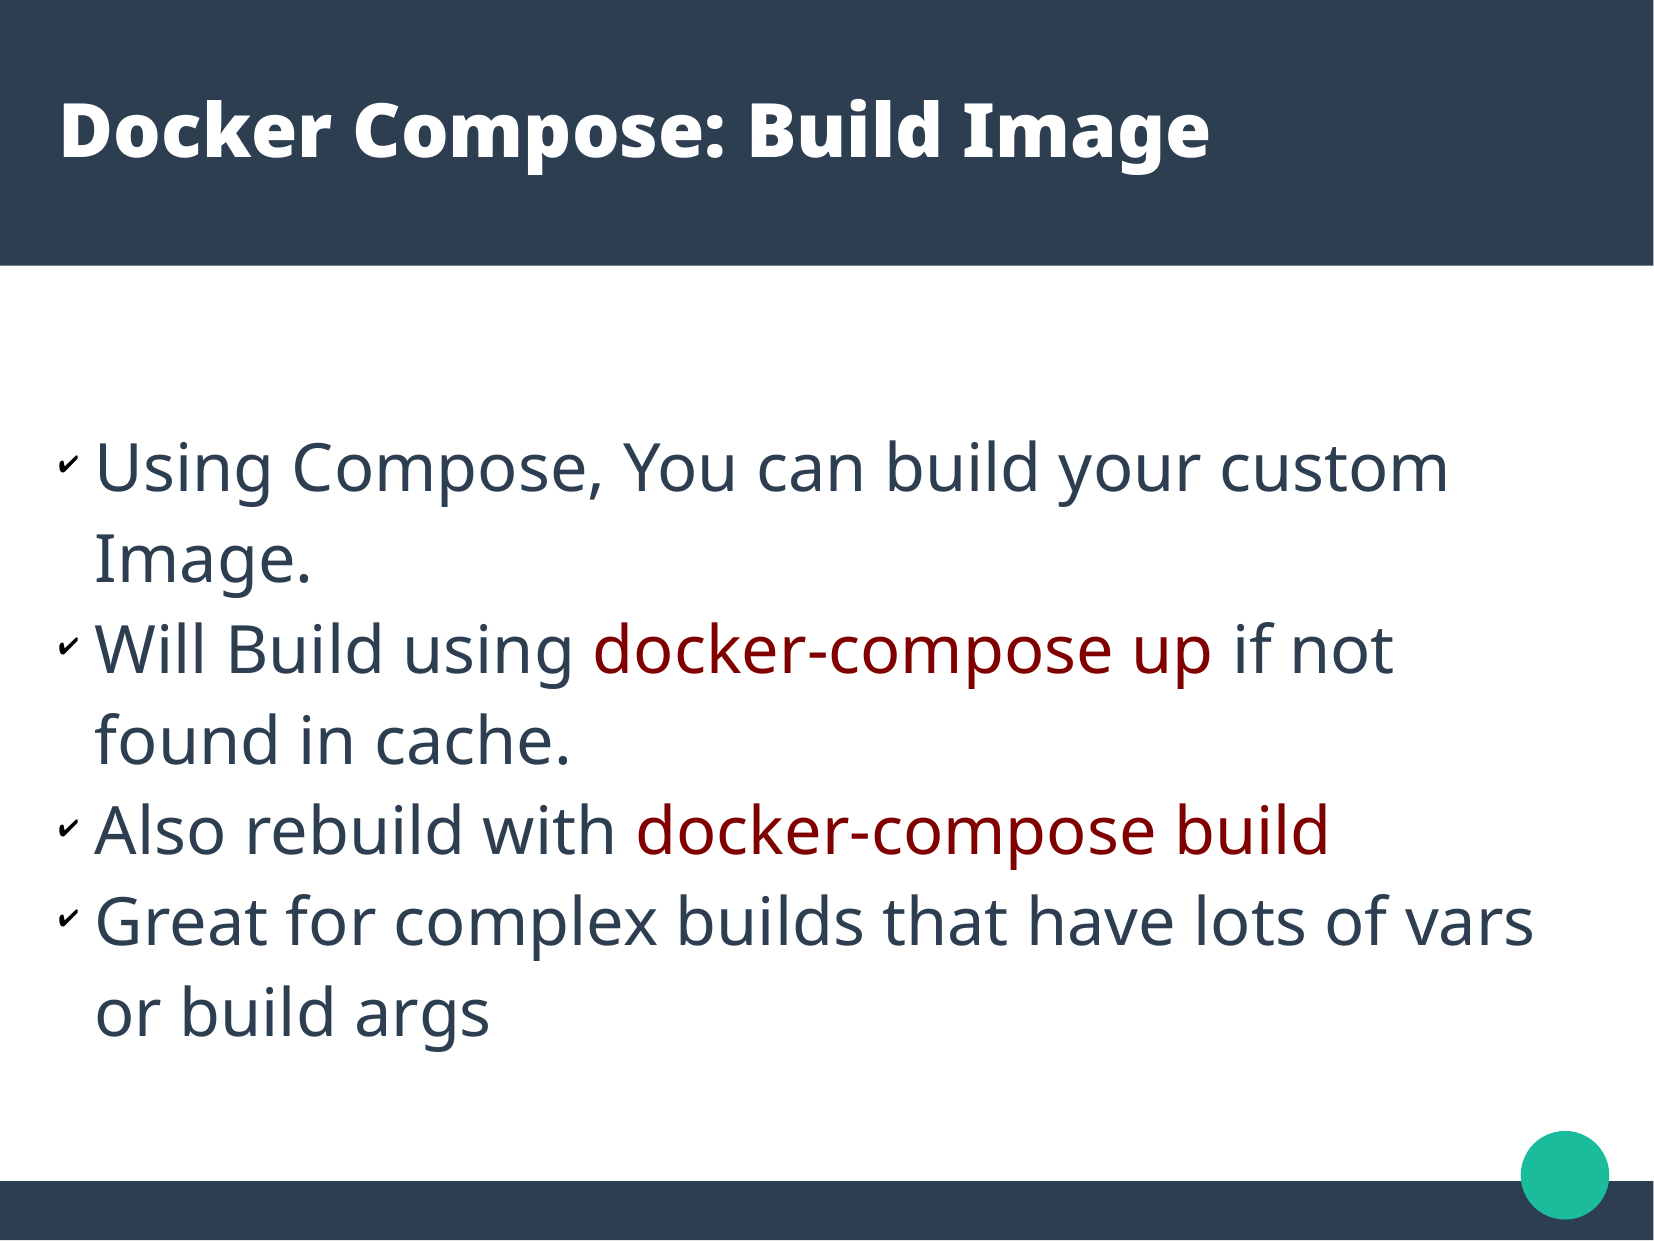

# Docker Compose: Build Image
Using Compose, You can build your custom Image.
Will Build using docker-compose up if not found in cache.
Also rebuild with docker-compose build
Great for complex builds that have lots of vars or build args